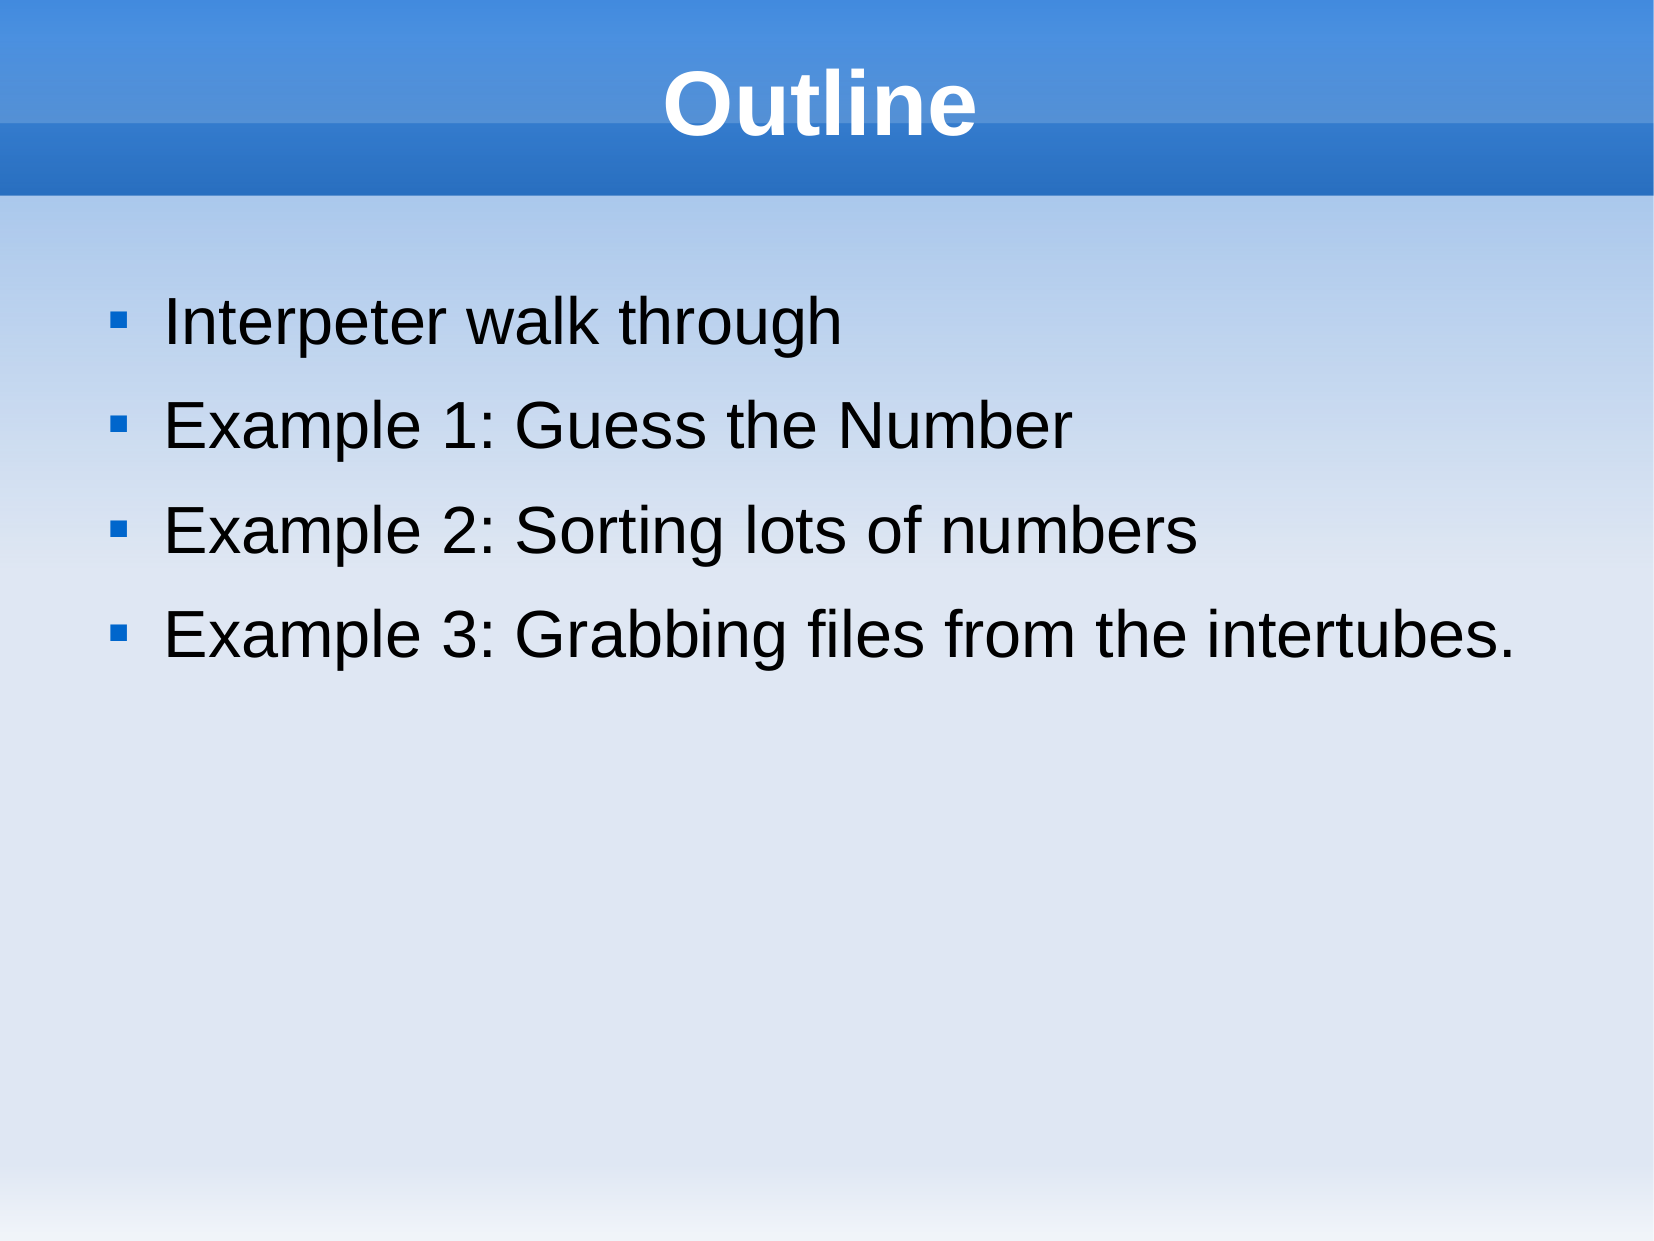

# Outline
Interpeter walk through
Example 1: Guess the Number
Example 2: Sorting lots of numbers
Example 3: Grabbing files from the intertubes.